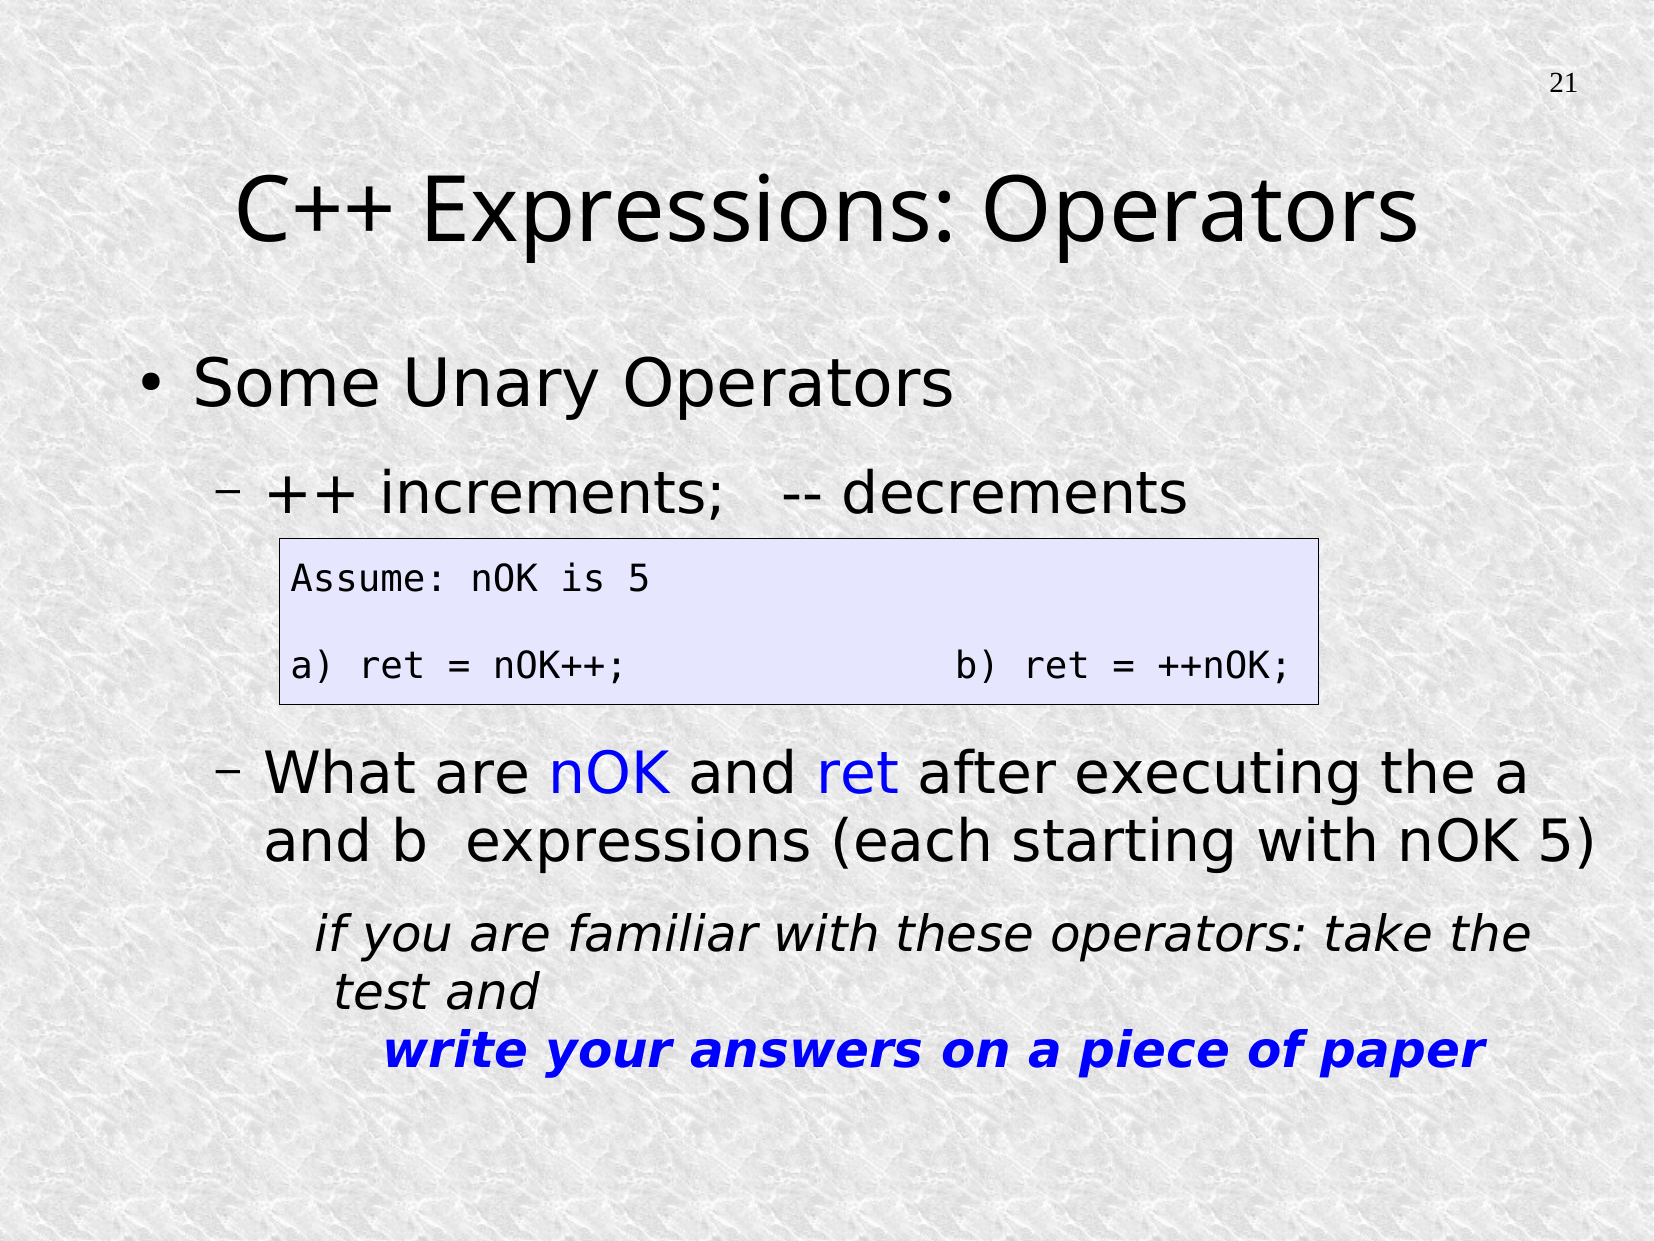

C++ Expressions: Operators
21
# Some Unary Operators
++ increments; -- decrements
What are nOK and ret after executing the a and b expressions (each starting with nOK 5)
 if you are familiar with these operators: take the
test and
 write your answers on a piece of paper
Assume: nOK is 5
a) ret = nOK++;					b) ret = ++nOK;